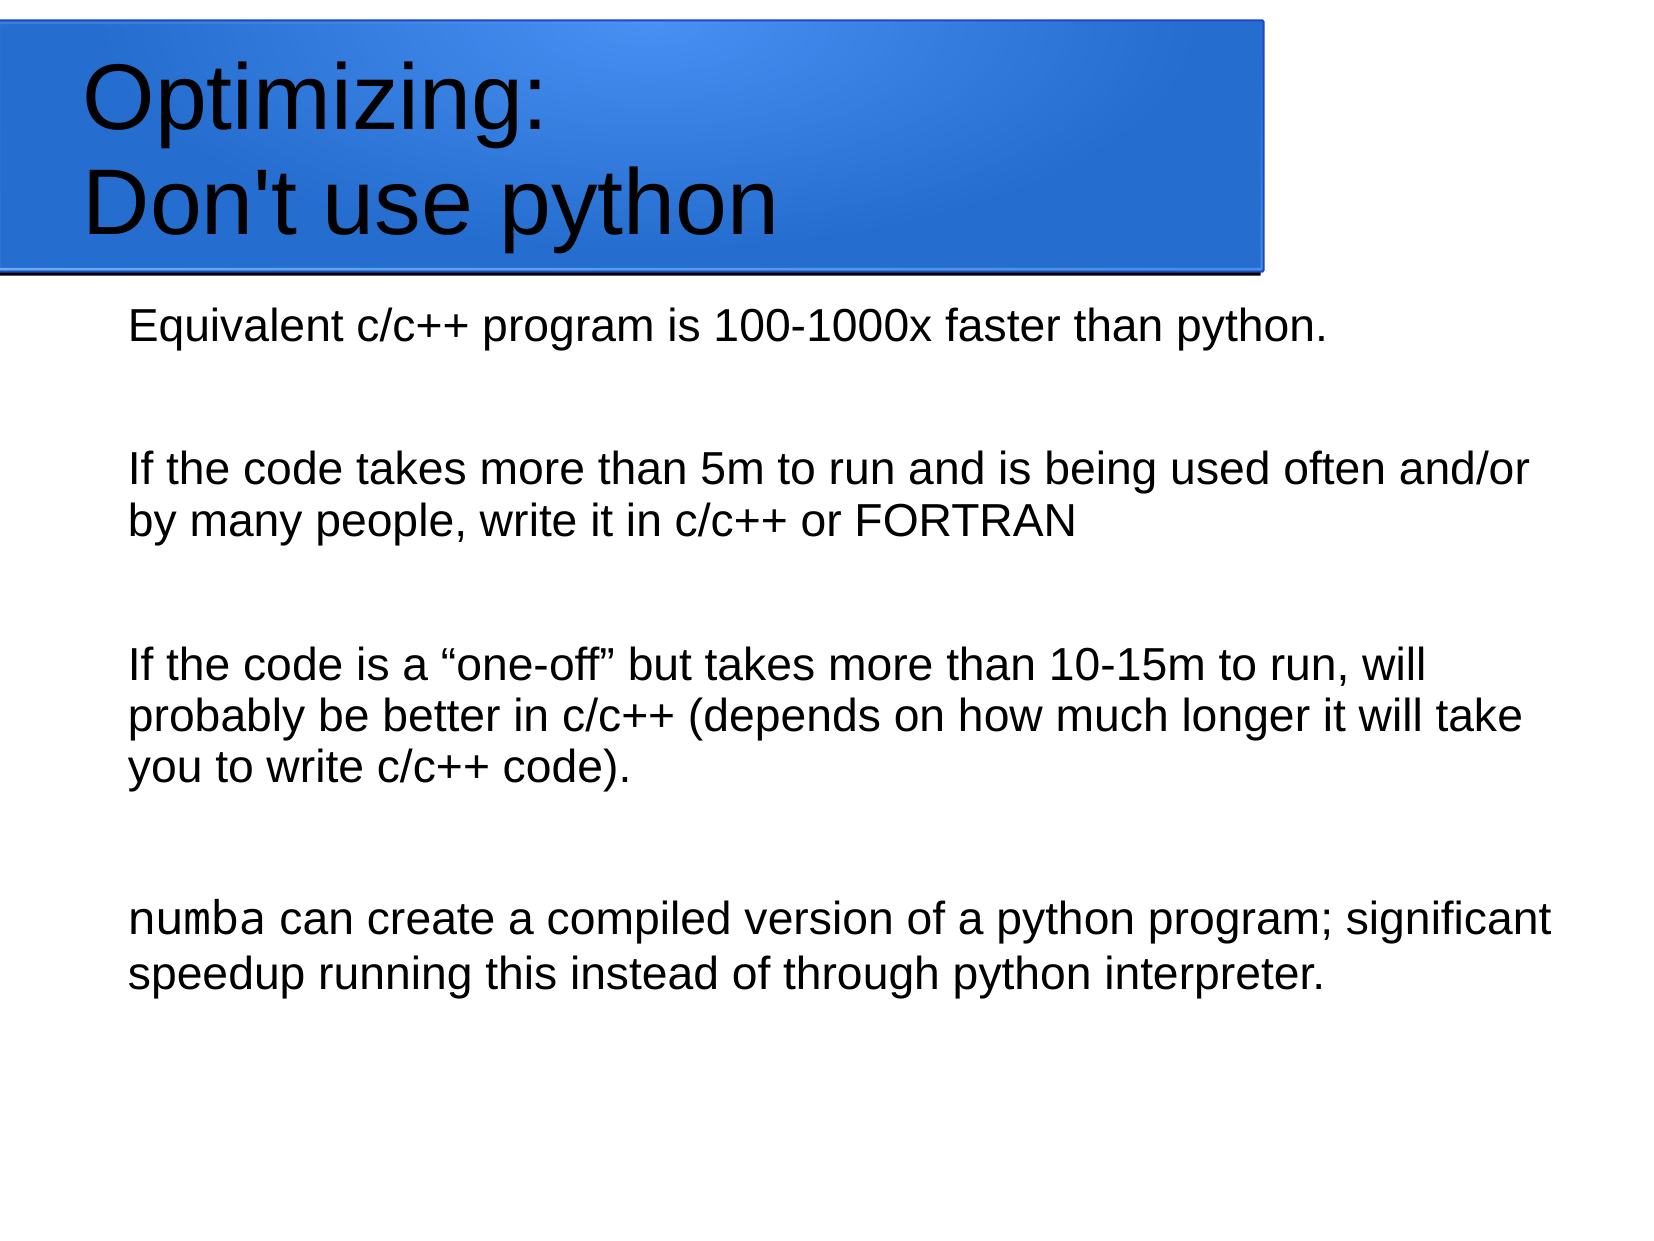

# Optimizing: Don't use python
Equivalent c/c++ program is 100-1000x faster than python.
If the code takes more than 5m to run and is being used often and/or by many people, write it in c/c++ or FORTRAN
If the code is a “one-off” but takes more than 10-15m to run, will probably be better in c/c++ (depends on how much longer it will take you to write c/c++ code).
numba can create a compiled version of a python program; significant speedup running this instead of through python interpreter.